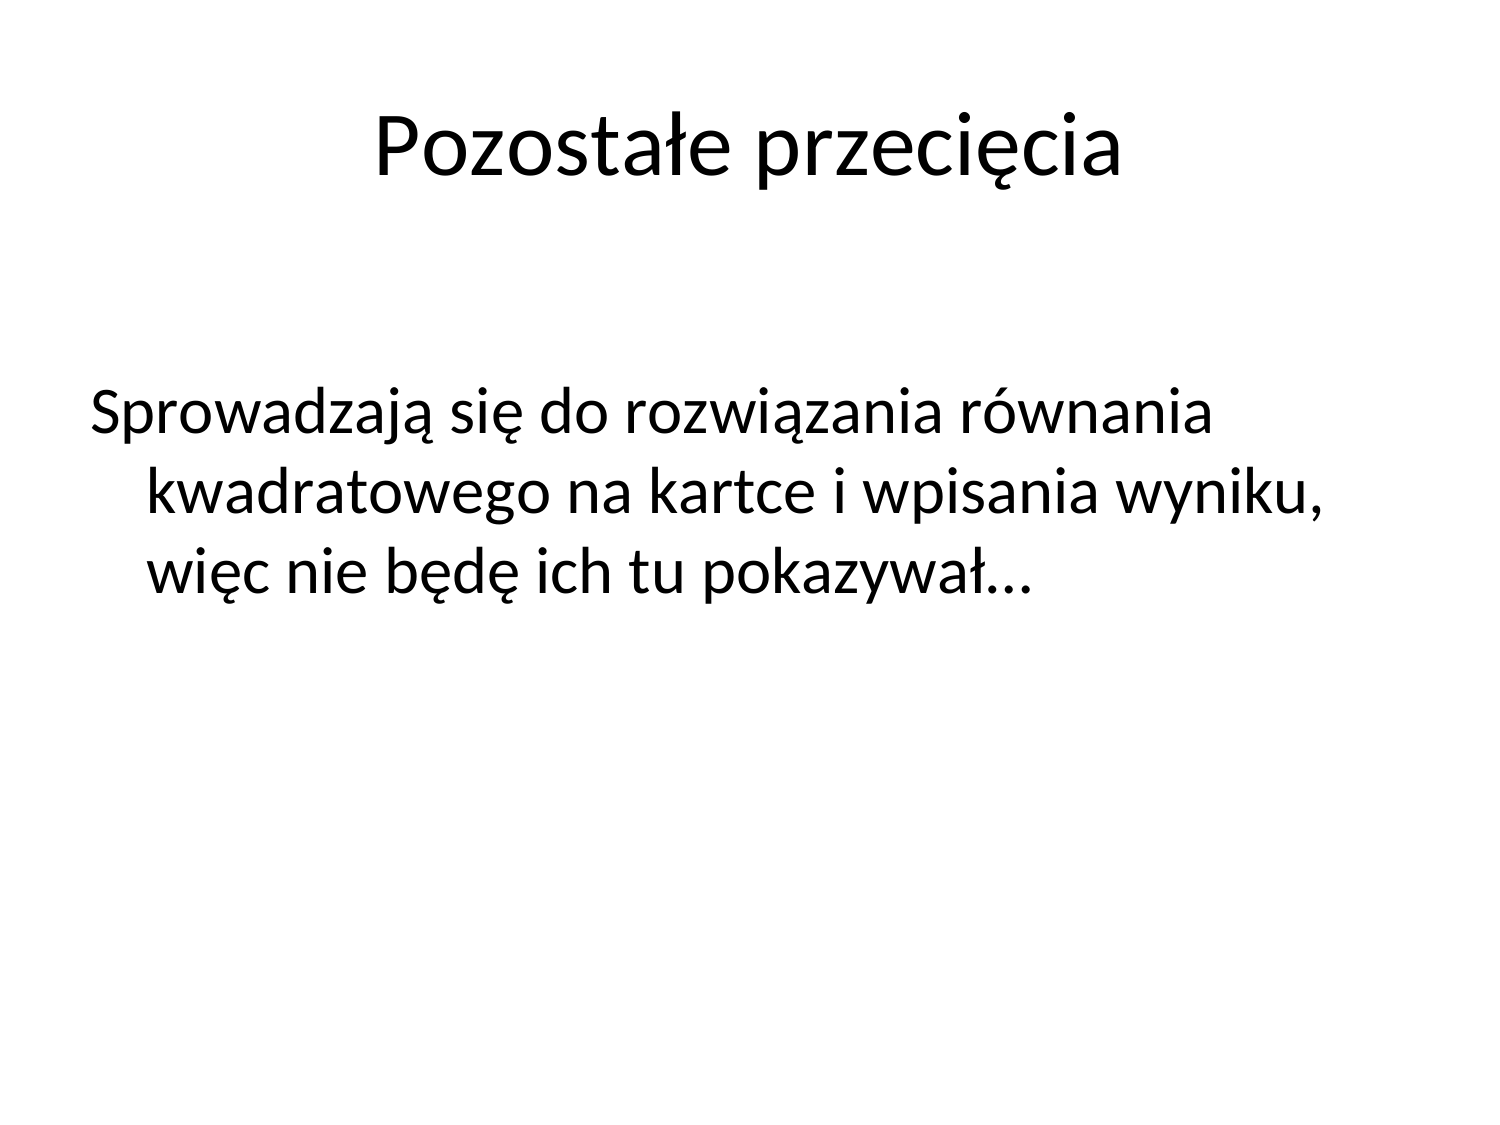

# Pozostałe przecięcia
Sprowadzają się do rozwiązania równania kwadratowego na kartce i wpisania wyniku, więc nie będę ich tu pokazywał…